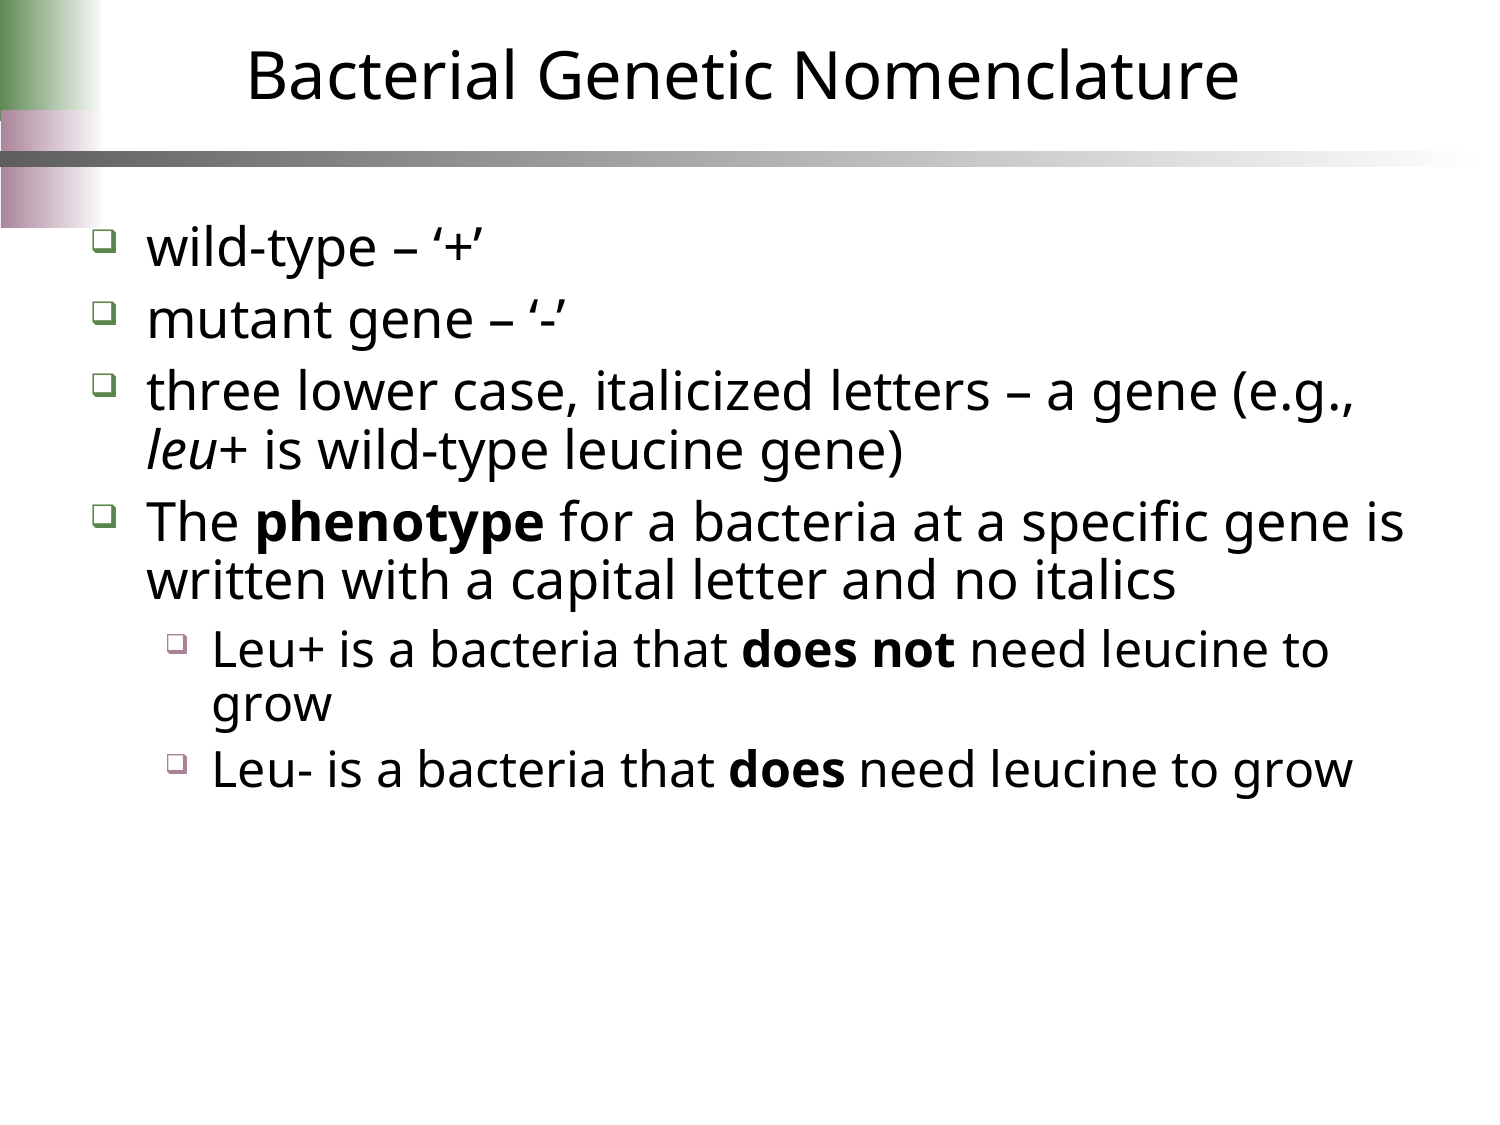

Bacterial Genetic Nomenclature
wild-type – ‘+’
mutant gene – ‘-’
three lower case, italicized letters – a gene (e.g., leu+ is wild-type leucine gene)
The phenotype for a bacteria at a specific gene is written with a capital letter and no italics
Leu+ is a bacteria that does not need leucine to grow
Leu- is a bacteria that does need leucine to grow